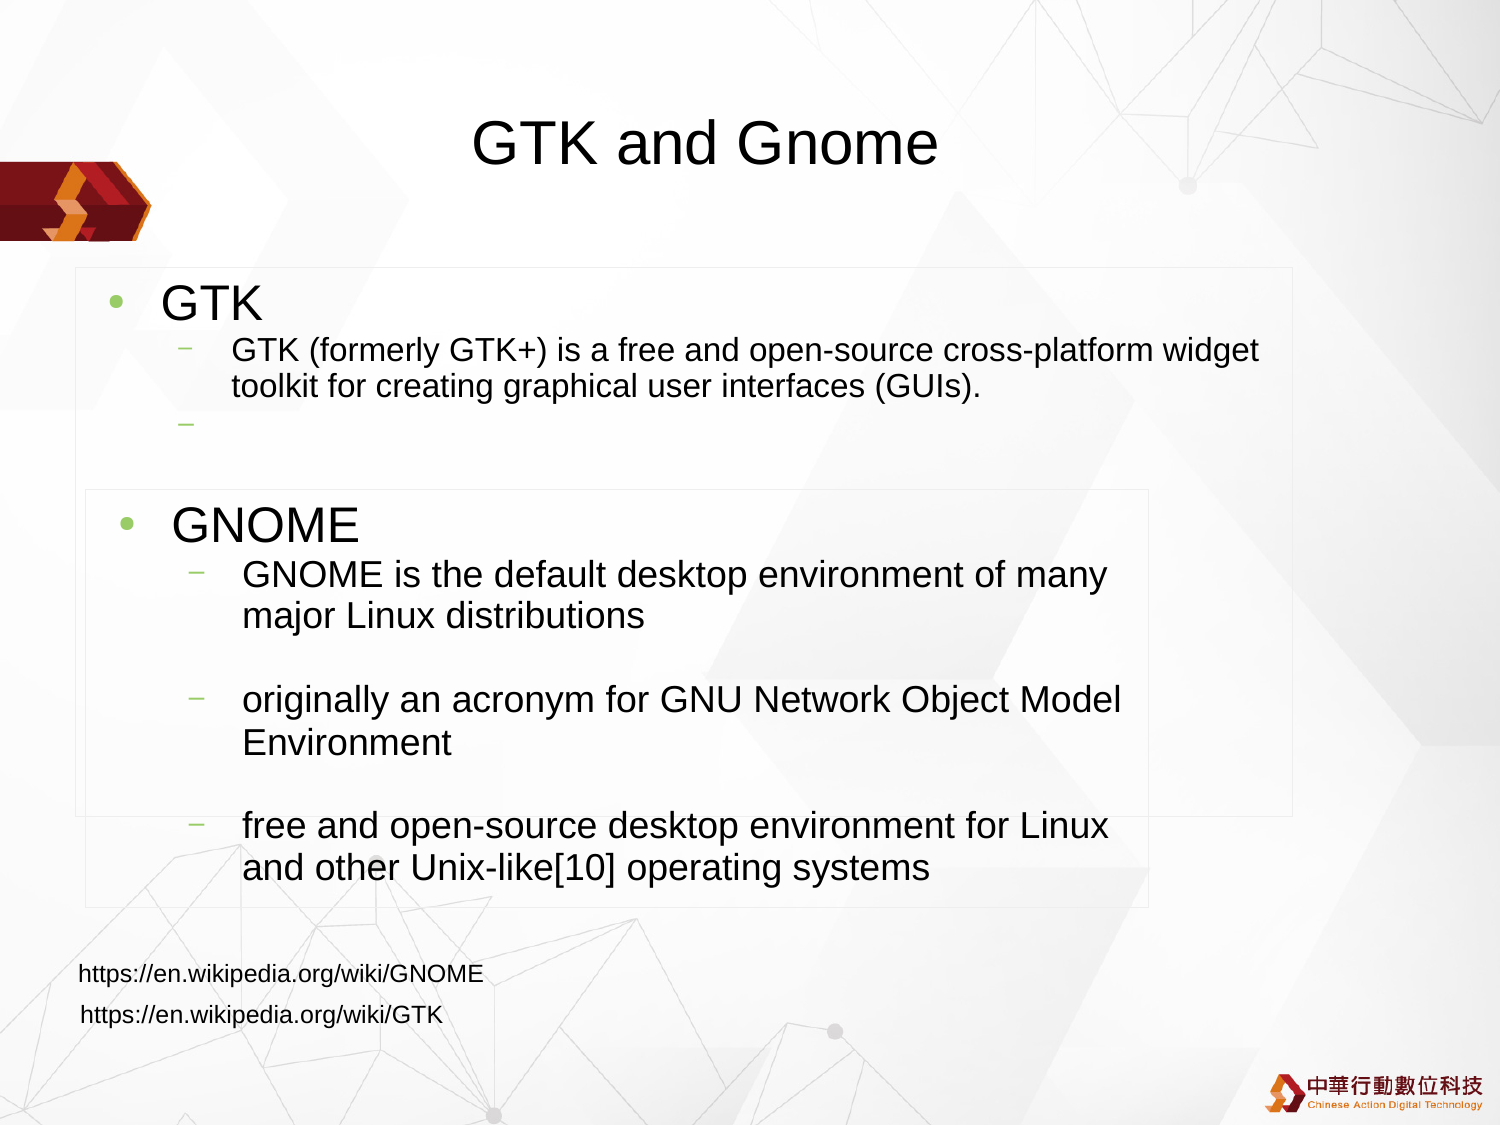

# GTK and Gnome
GTK
GTK (formerly GTK+) is a free and open-source cross-platform widget toolkit for creating graphical user interfaces (GUIs).
GNOME
GNOME is the default desktop environment of many major Linux distributions
originally an acronym for GNU Network Object Model Environment
free and open-source desktop environment for Linux and other Unix-like[10] operating systems
https://en.wikipedia.org/wiki/GNOME
https://en.wikipedia.org/wiki/GTK